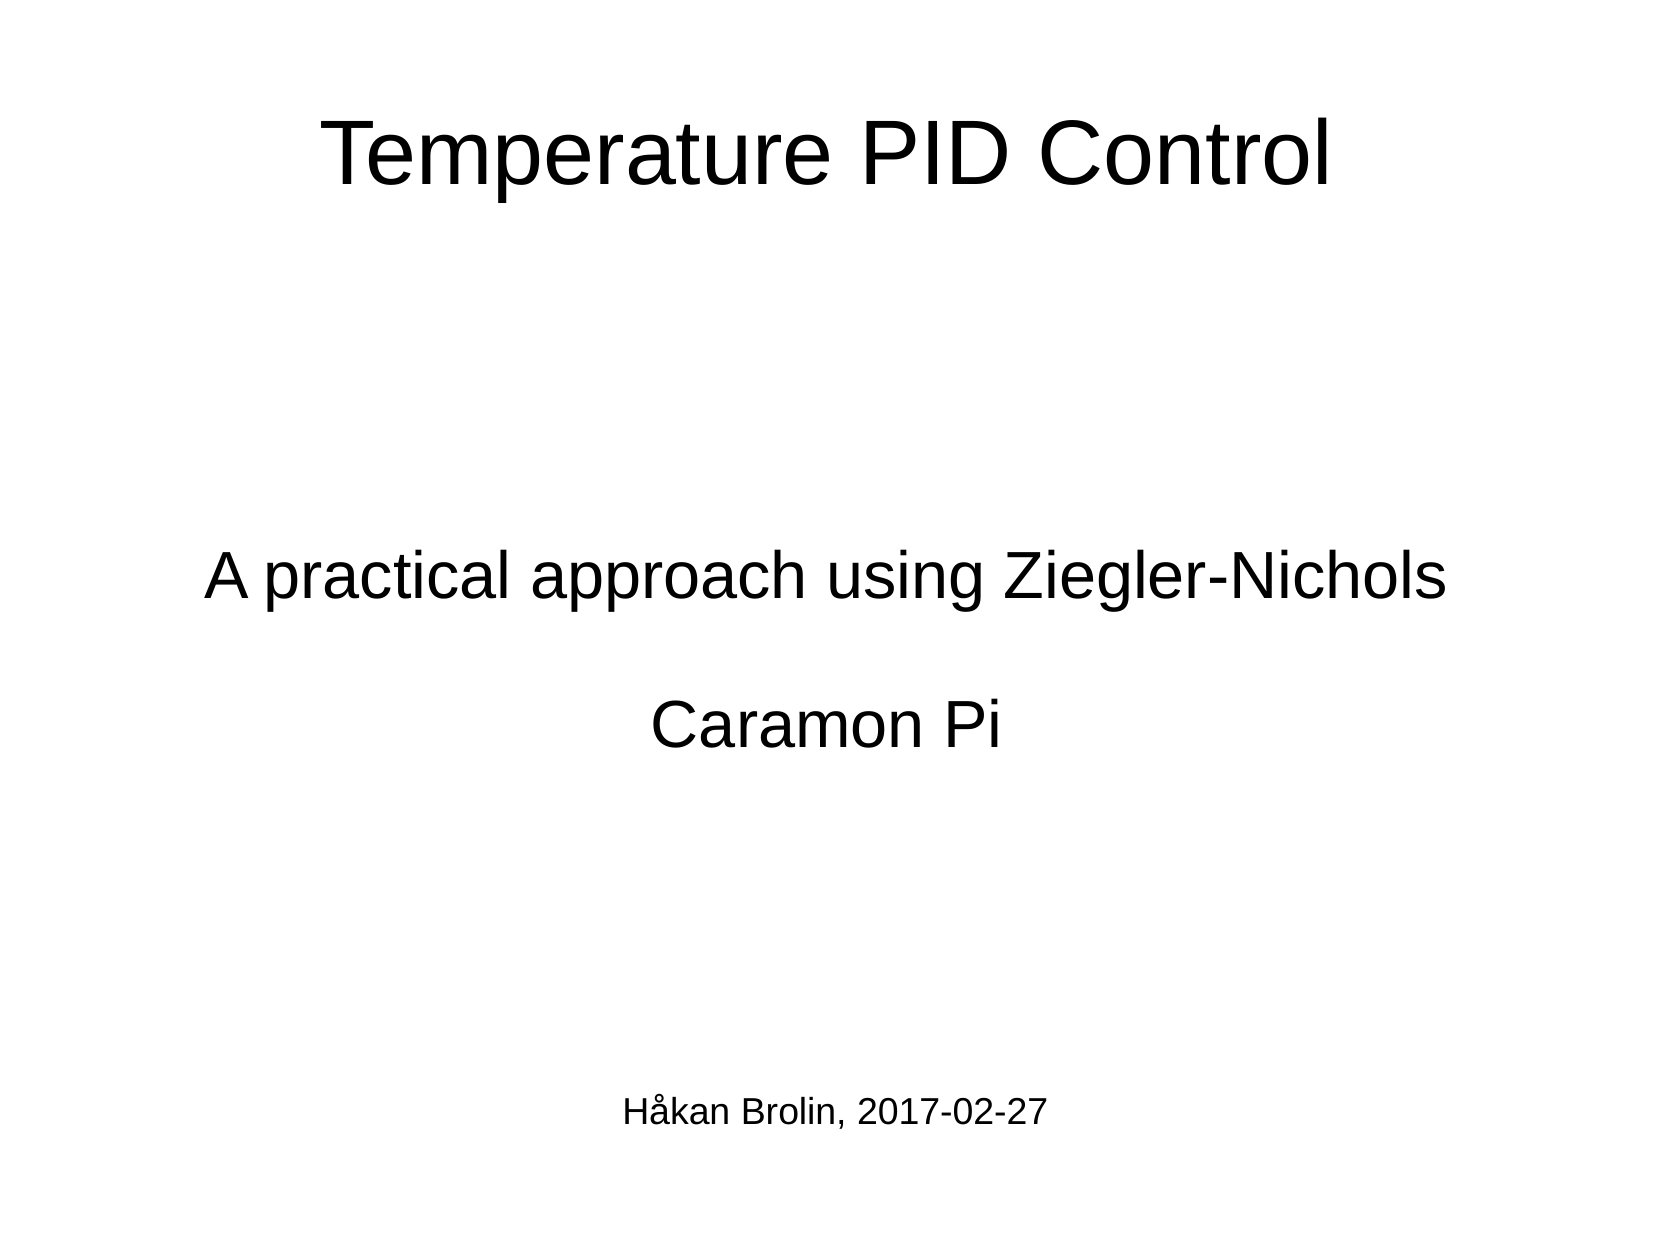

# Temperature PID Control
A practical approach using Ziegler-Nichols
Caramon Pi
Håkan Brolin, 2017-02-27